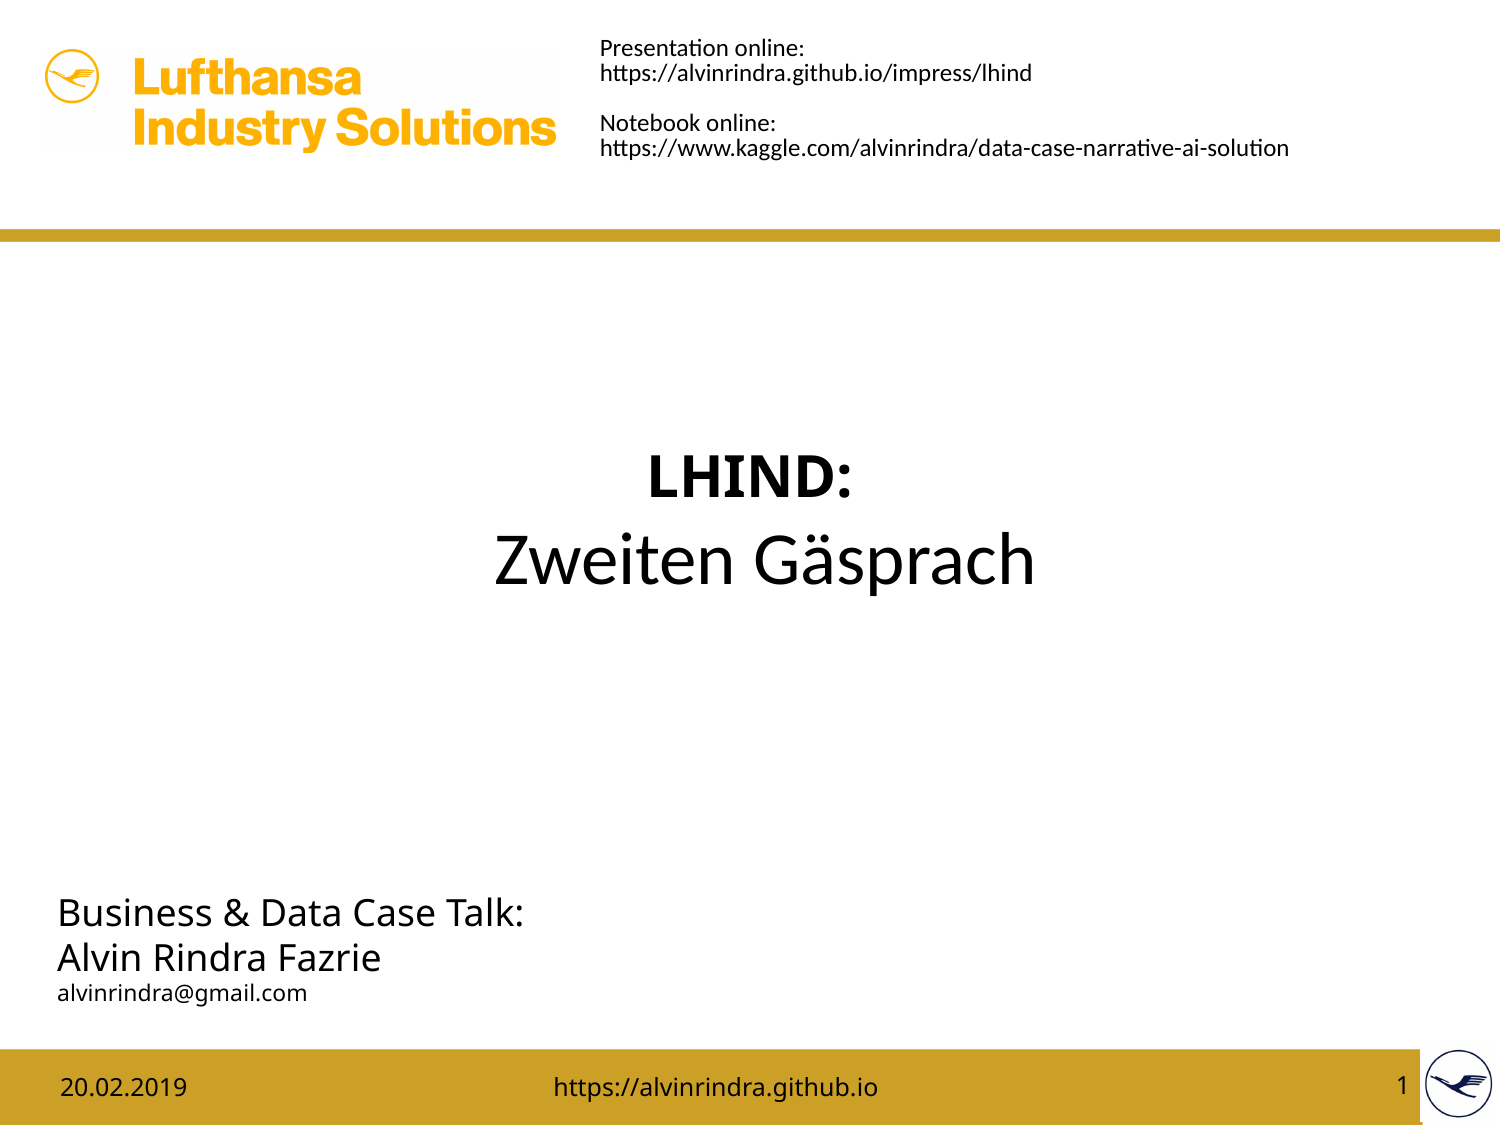

Presentation online:
https://alvinrindra.github.io/impress/lhind
Notebook online:
https://www.kaggle.com/alvinrindra/data-case-narrative-ai-solution
LHIND:
 Zweiten Gäsprach
Business & Data Case Talk:
Alvin Rindra Fazrie
alvinrindra@gmail.com
20.02.2019
					https://alvinrindra.github.io